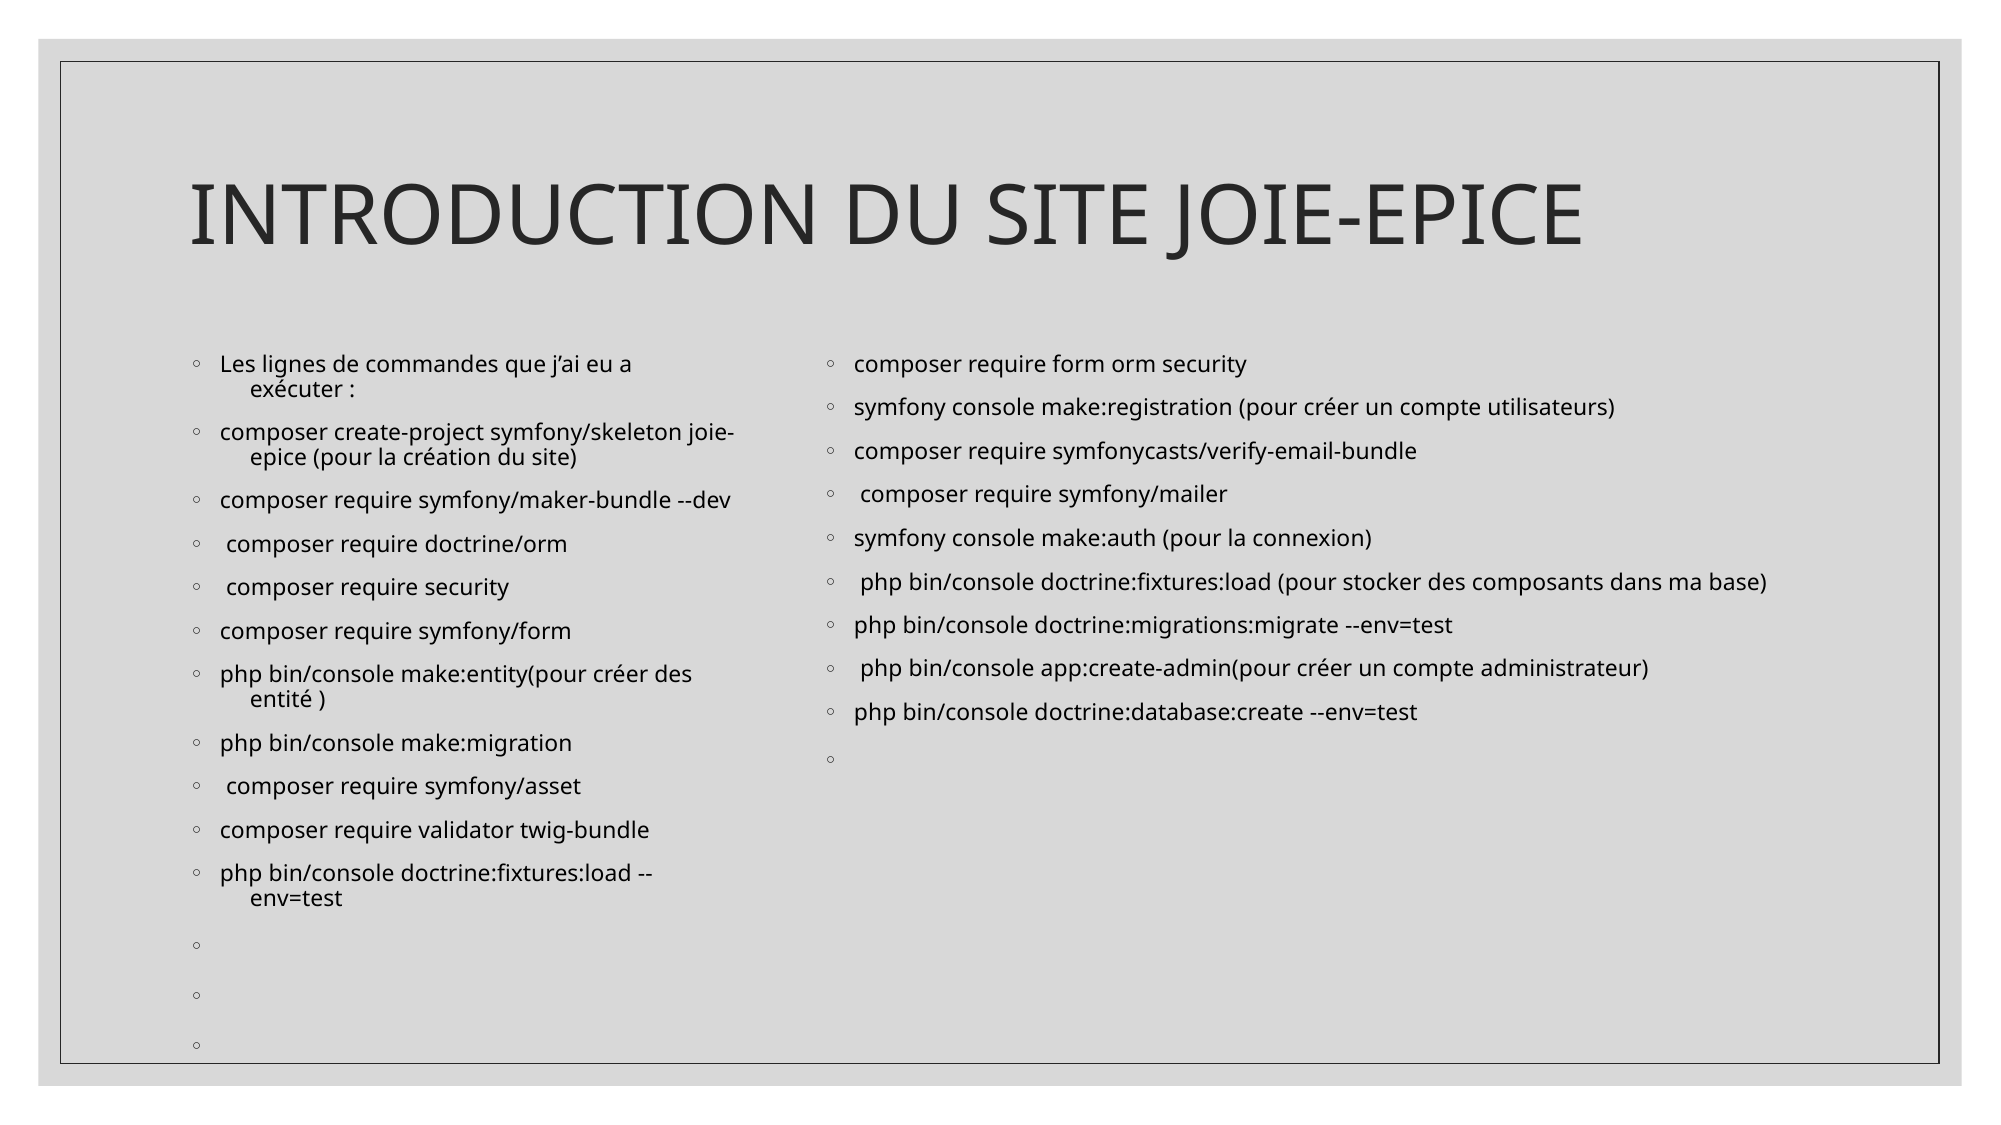

# INTRODUCTION DU SITE JOIE-EPICE
Les lignes de commandes que j’ai eu a exécuter :
composer create-project symfony/skeleton joie-epice (pour la création du site)
composer require symfony/maker-bundle --dev
 composer require doctrine/orm
 composer require security
composer require symfony/form
php bin/console make:entity(pour créer des entité )
php bin/console make:migration
 composer require symfony/asset
composer require validator twig-bundle
php bin/console doctrine:fixtures:load --env=test
composer require form orm security
symfony console make:registration (pour créer un compte utilisateurs)
composer require symfonycasts/verify-email-bundle
 composer require symfony/mailer
symfony console make:auth (pour la connexion)
 php bin/console doctrine:fixtures:load (pour stocker des composants dans ma base)
php bin/console doctrine:migrations:migrate --env=test
 php bin/console app:create-admin(pour créer un compte administrateur)
php bin/console doctrine:database:create --env=test